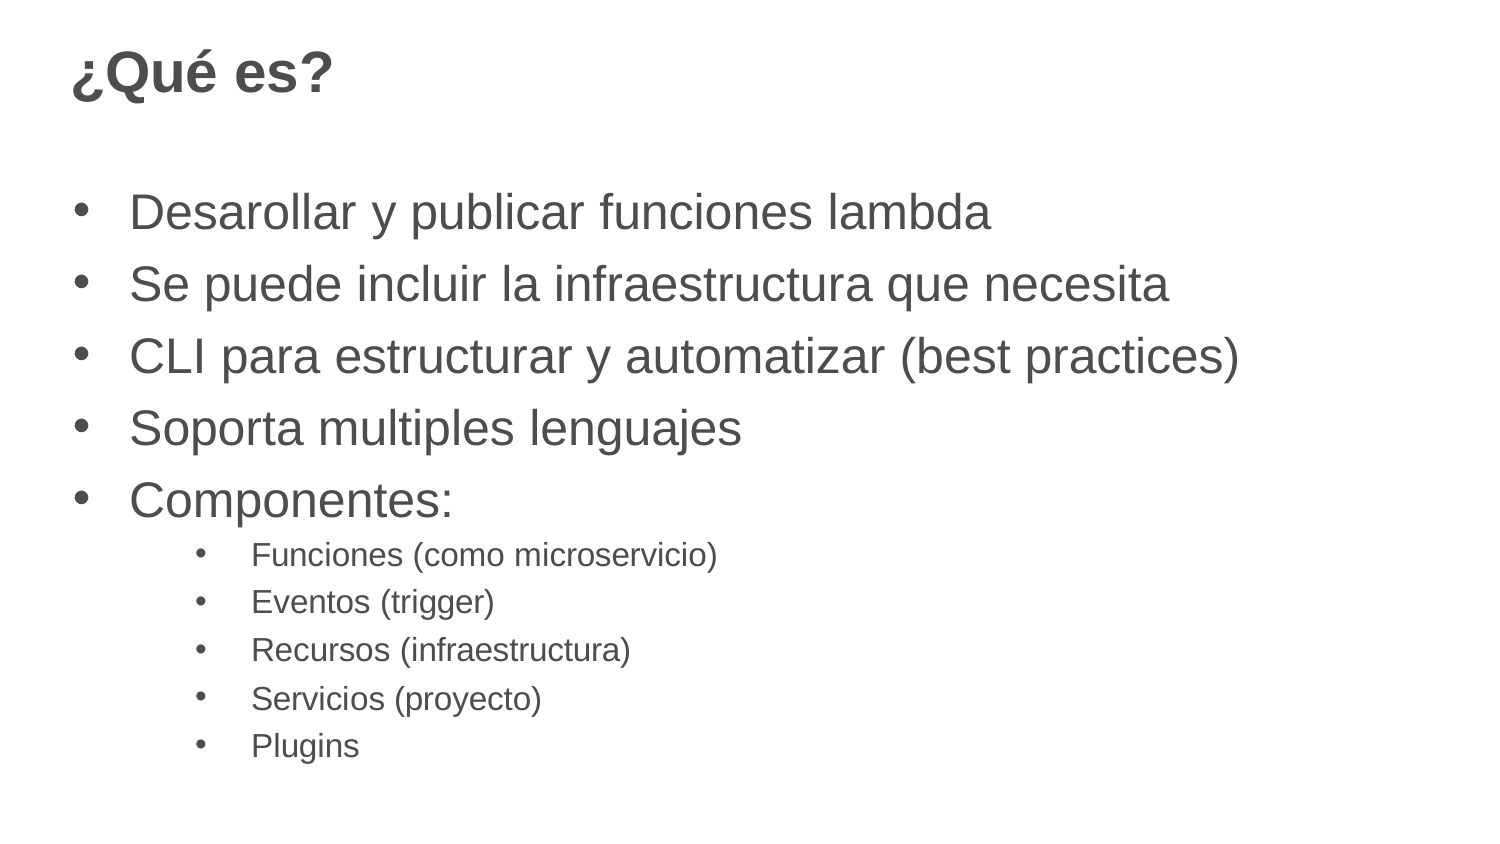

# ¿Qué es?
Desarollar y publicar funciones lambda
Se puede incluir la infraestructura que necesita
CLI para estructurar y automatizar (best practices)
Soporta multiples lenguajes
Componentes:
Funciones (como microservicio)
Eventos (trigger)
Recursos (infraestructura)
Servicios (proyecto)
Plugins